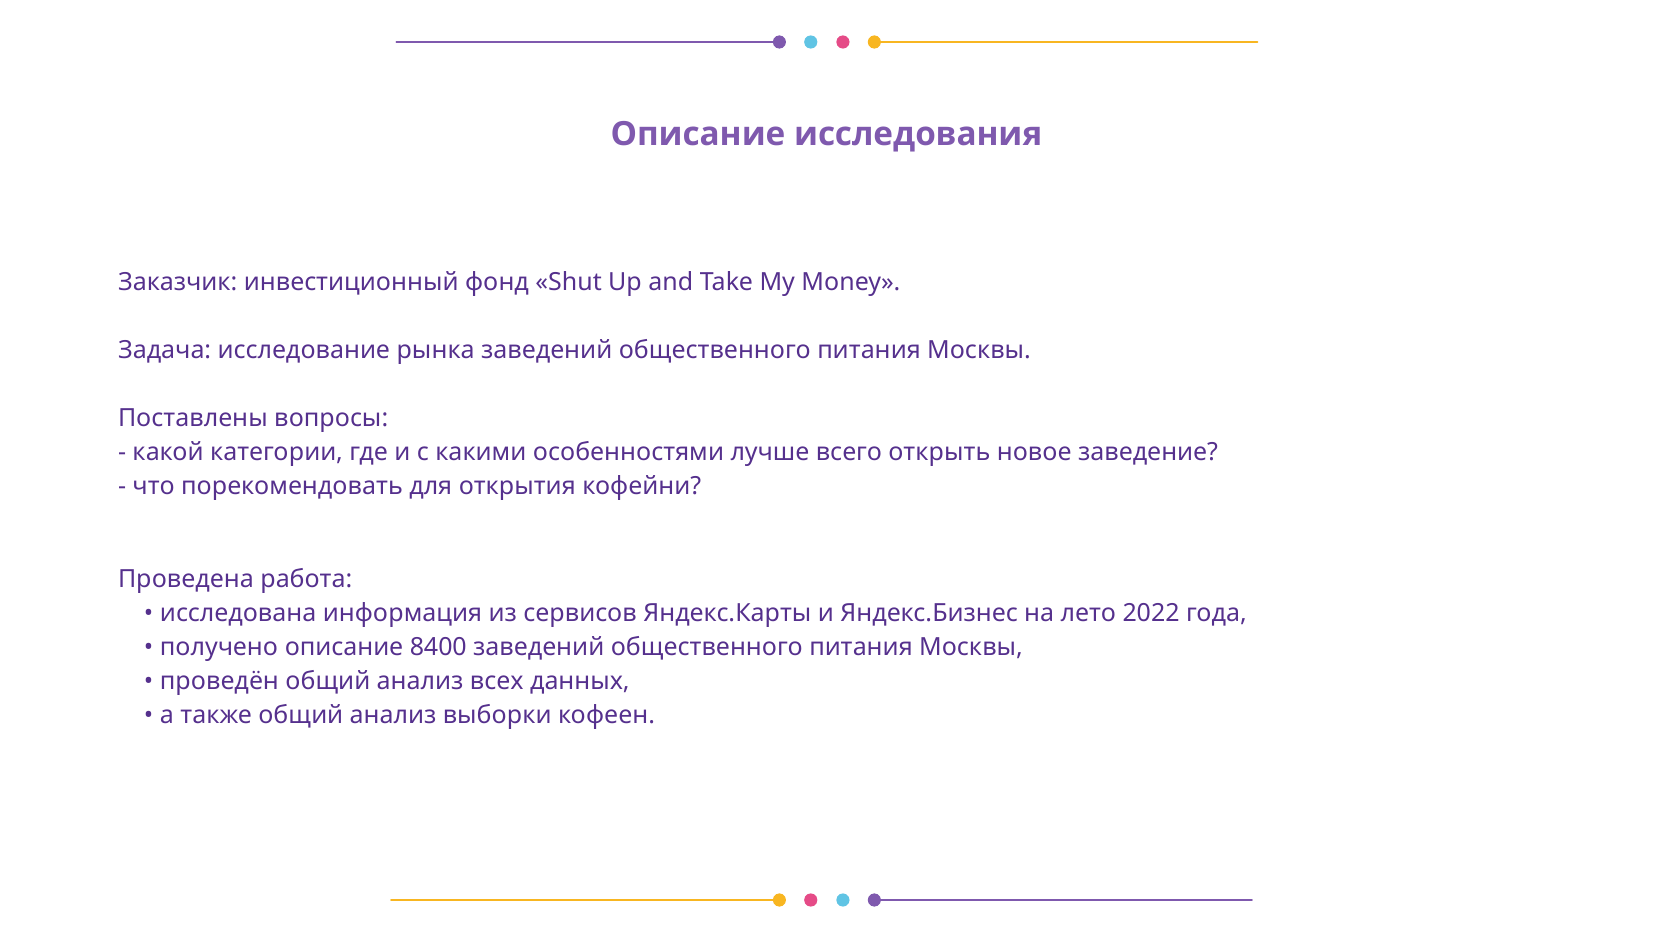

Описание исследования
# Заказчик: инвестиционный фонд «Shut Up and Take My Money». Задача: исследование рынка заведений общественного питания Москвы. Поставлены вопросы: - какой категории, где и с какими особенностями лучше всего открыть новое заведение? - что порекомендовать для открытия кофейни?
Проведена работа:
 • исследована информация из сервисов Яндекс.Карты и Яндекс.Бизнес на лето 2022 года,
 • получено описание 8400 заведений общественного питания Москвы,
 • проведён общий анализ всех данных,
 • а также общий анализ выборки кофеен.